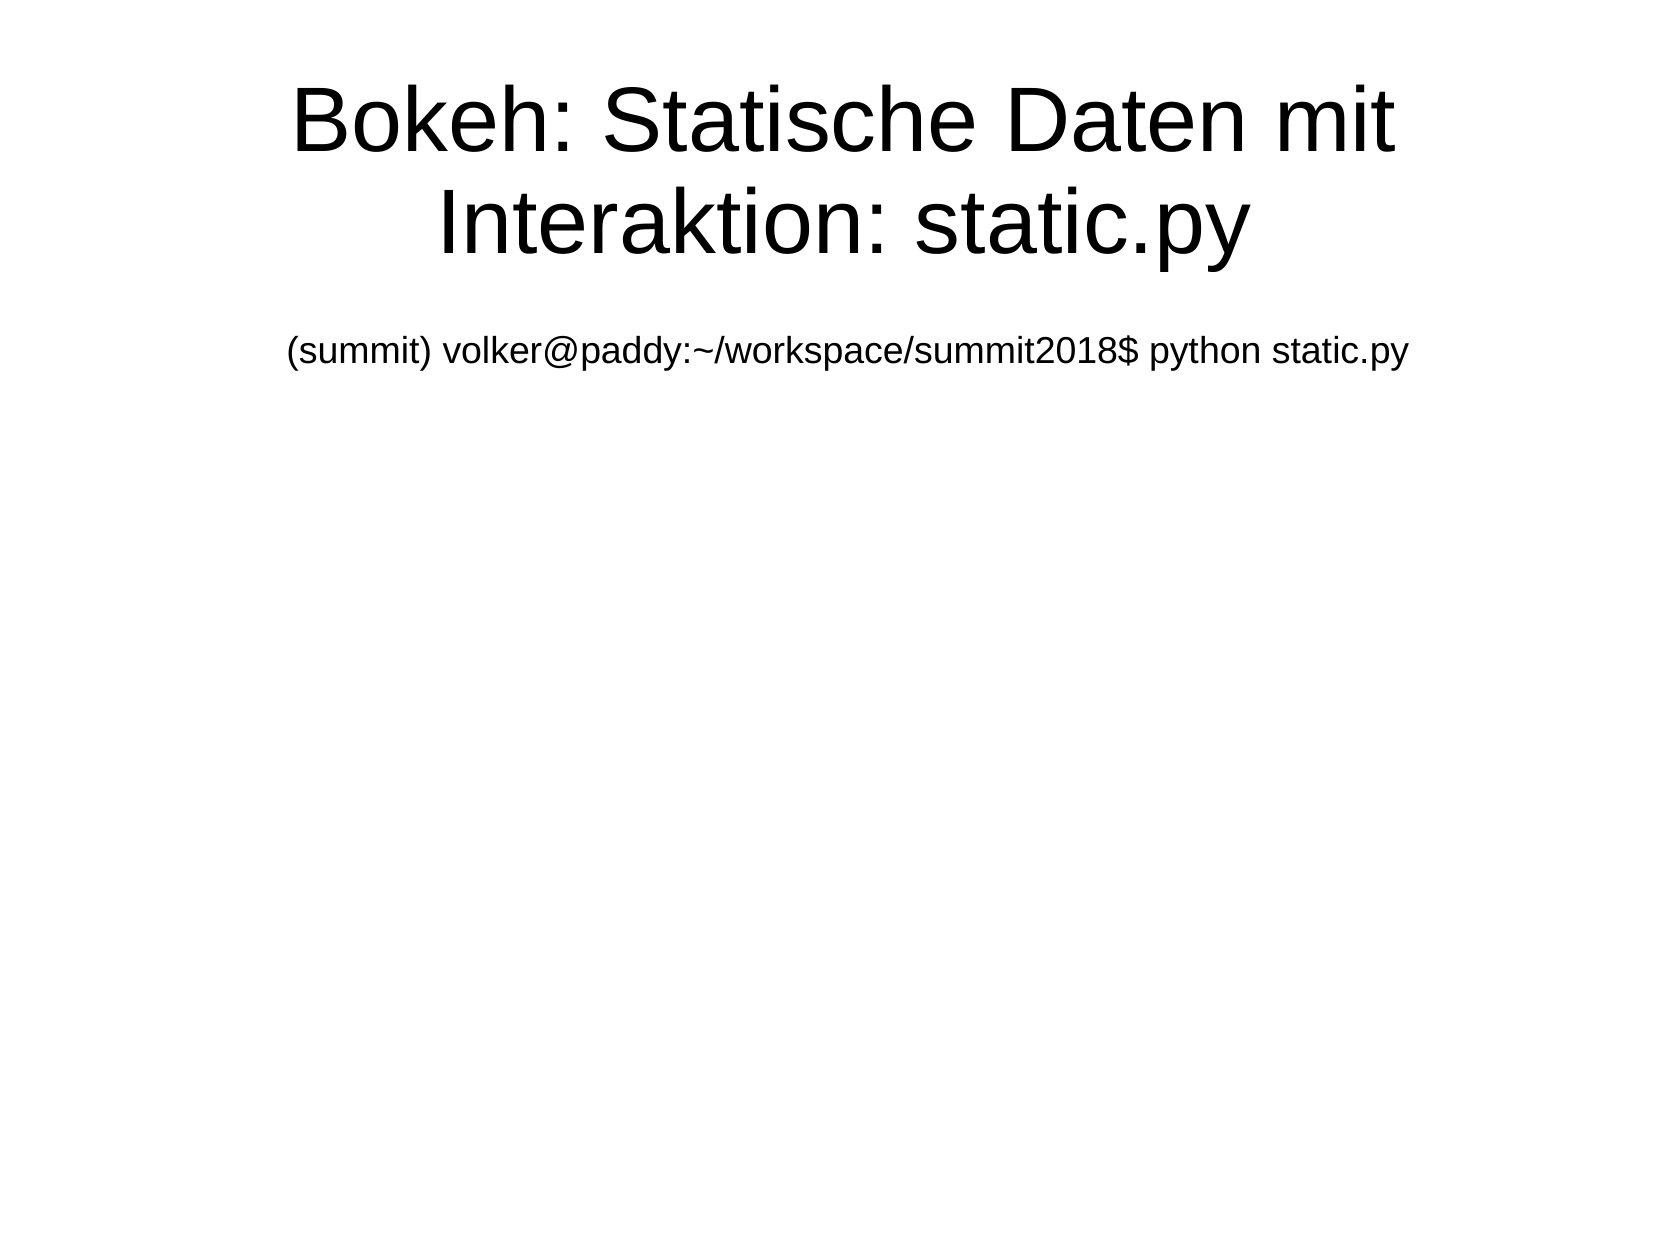

# Bokeh: Statische Daten mit Interaktion: static.py
(summit) volker@paddy:~/workspace/summit2018$ python static.py